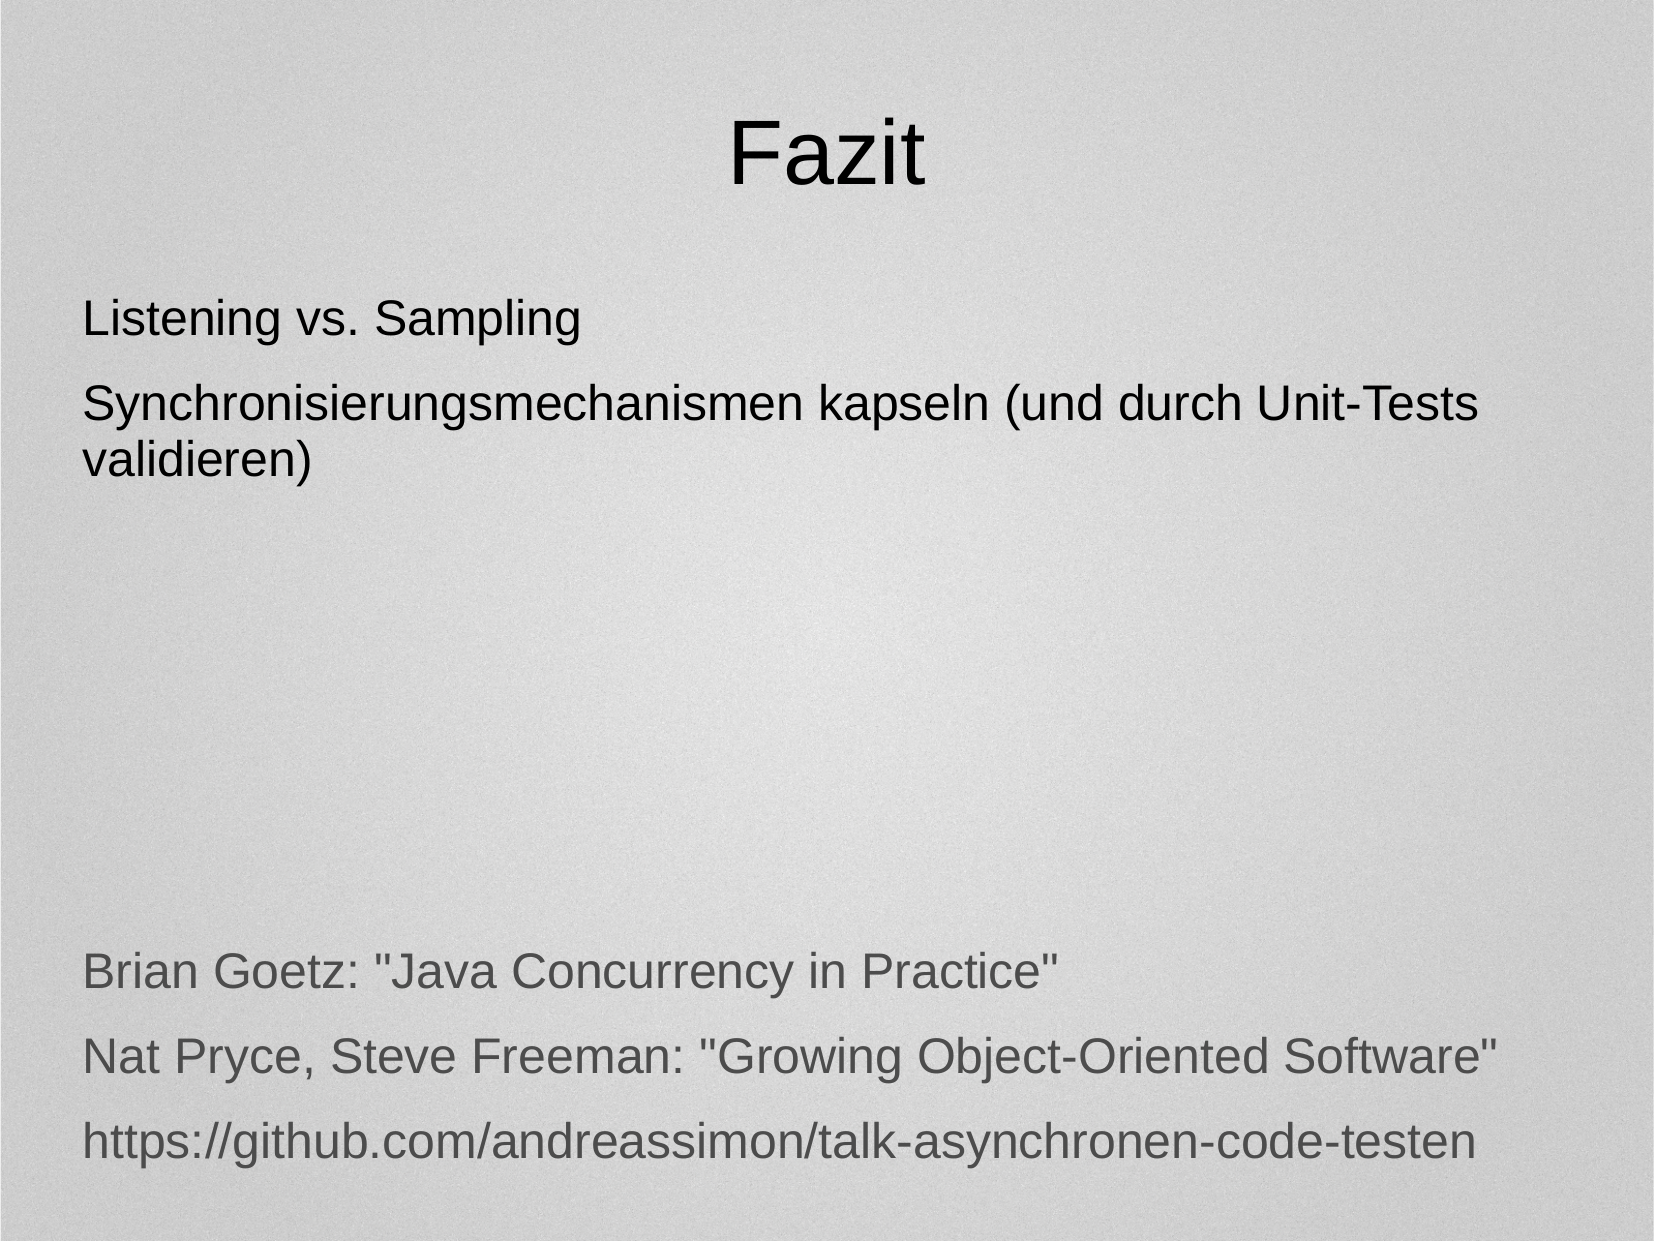

# Fazit
Listening vs. Sampling
Synchronisierungsmechanismen kapseln (und durch Unit-Tests validieren)
Brian Goetz: "Java Concurrency in Practice"
Nat Pryce, Steve Freeman: "Growing Object-Oriented Software"
https://github.com/andreassimon/talk-asynchronen-code-testen